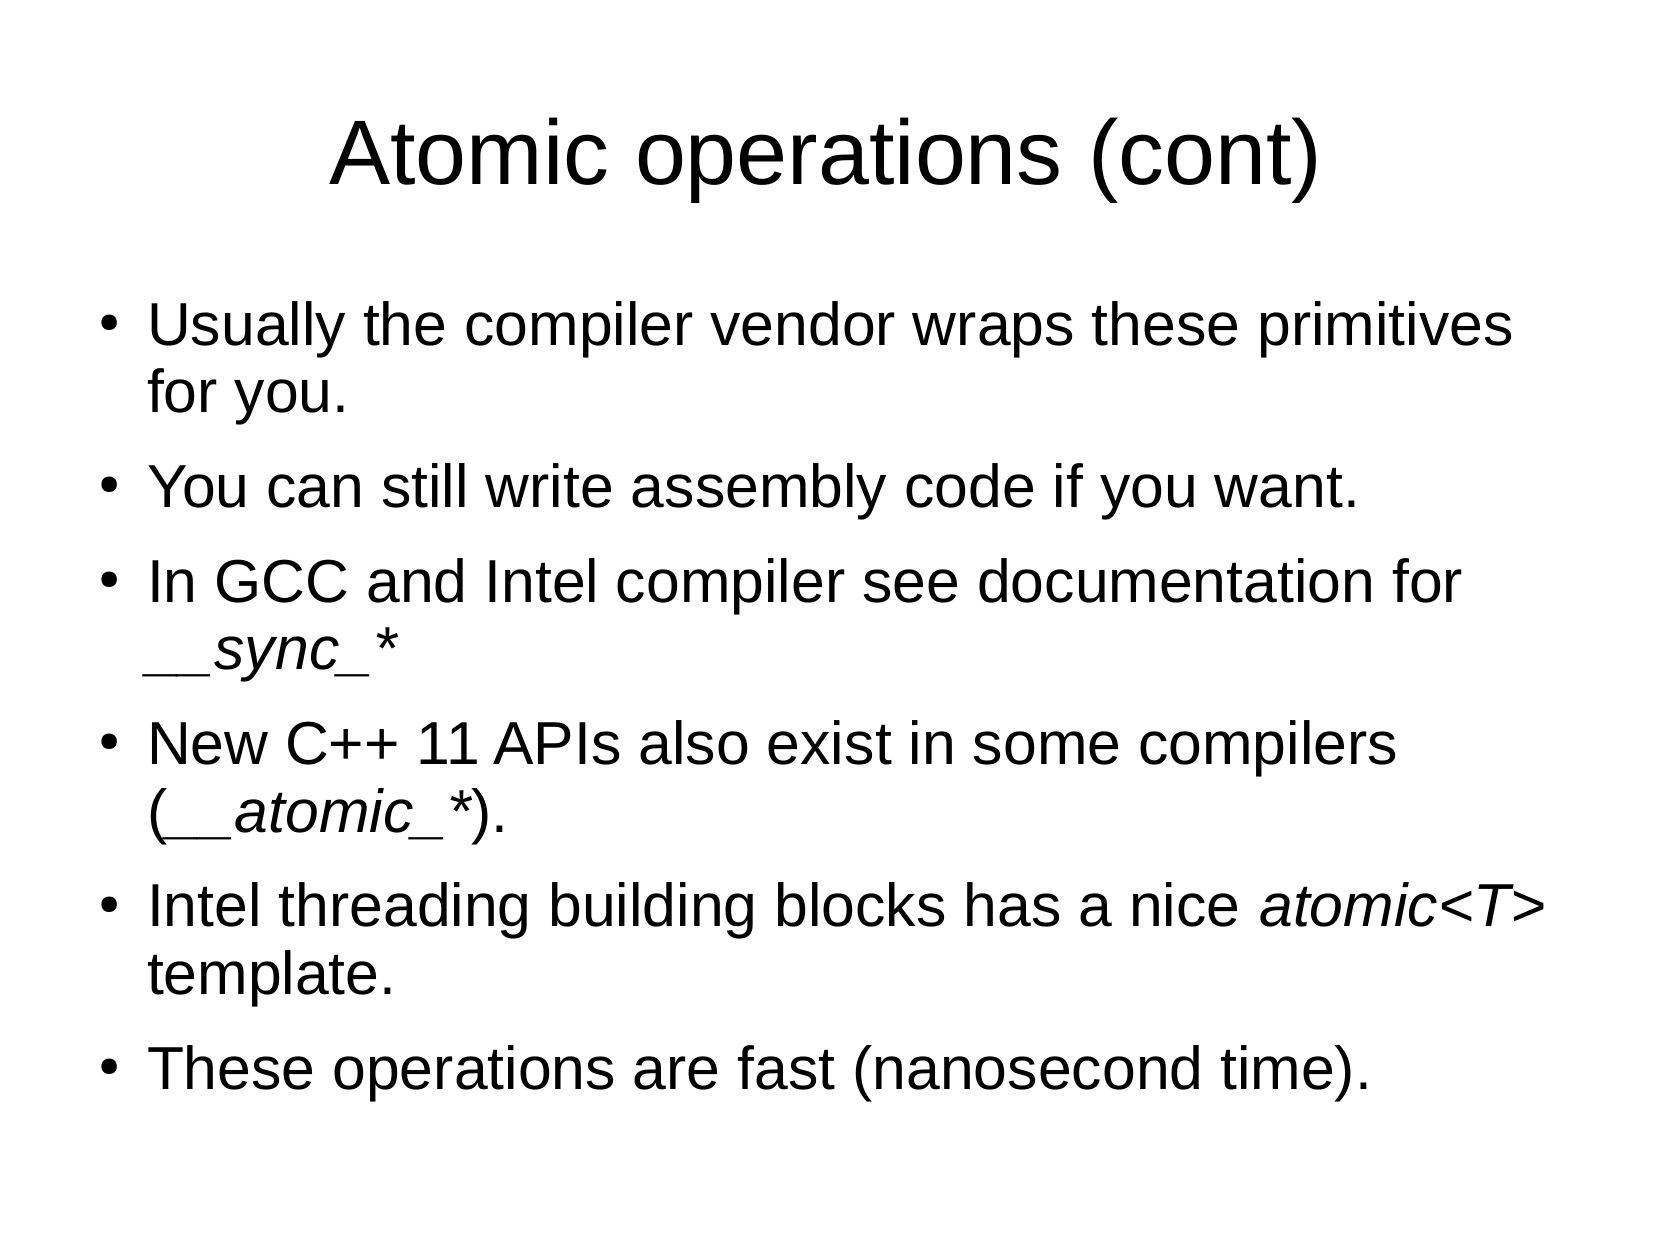

# Atomic operations (cont)
Usually the compiler vendor wraps these primitives for you.
You can still write assembly code if you want.
In GCC and Intel compiler see documentation for __sync_*
New C++ 11 APIs also exist in some compilers (__atomic_*).
Intel threading building blocks has a nice atomic<T> template.
These operations are fast (nanosecond time).